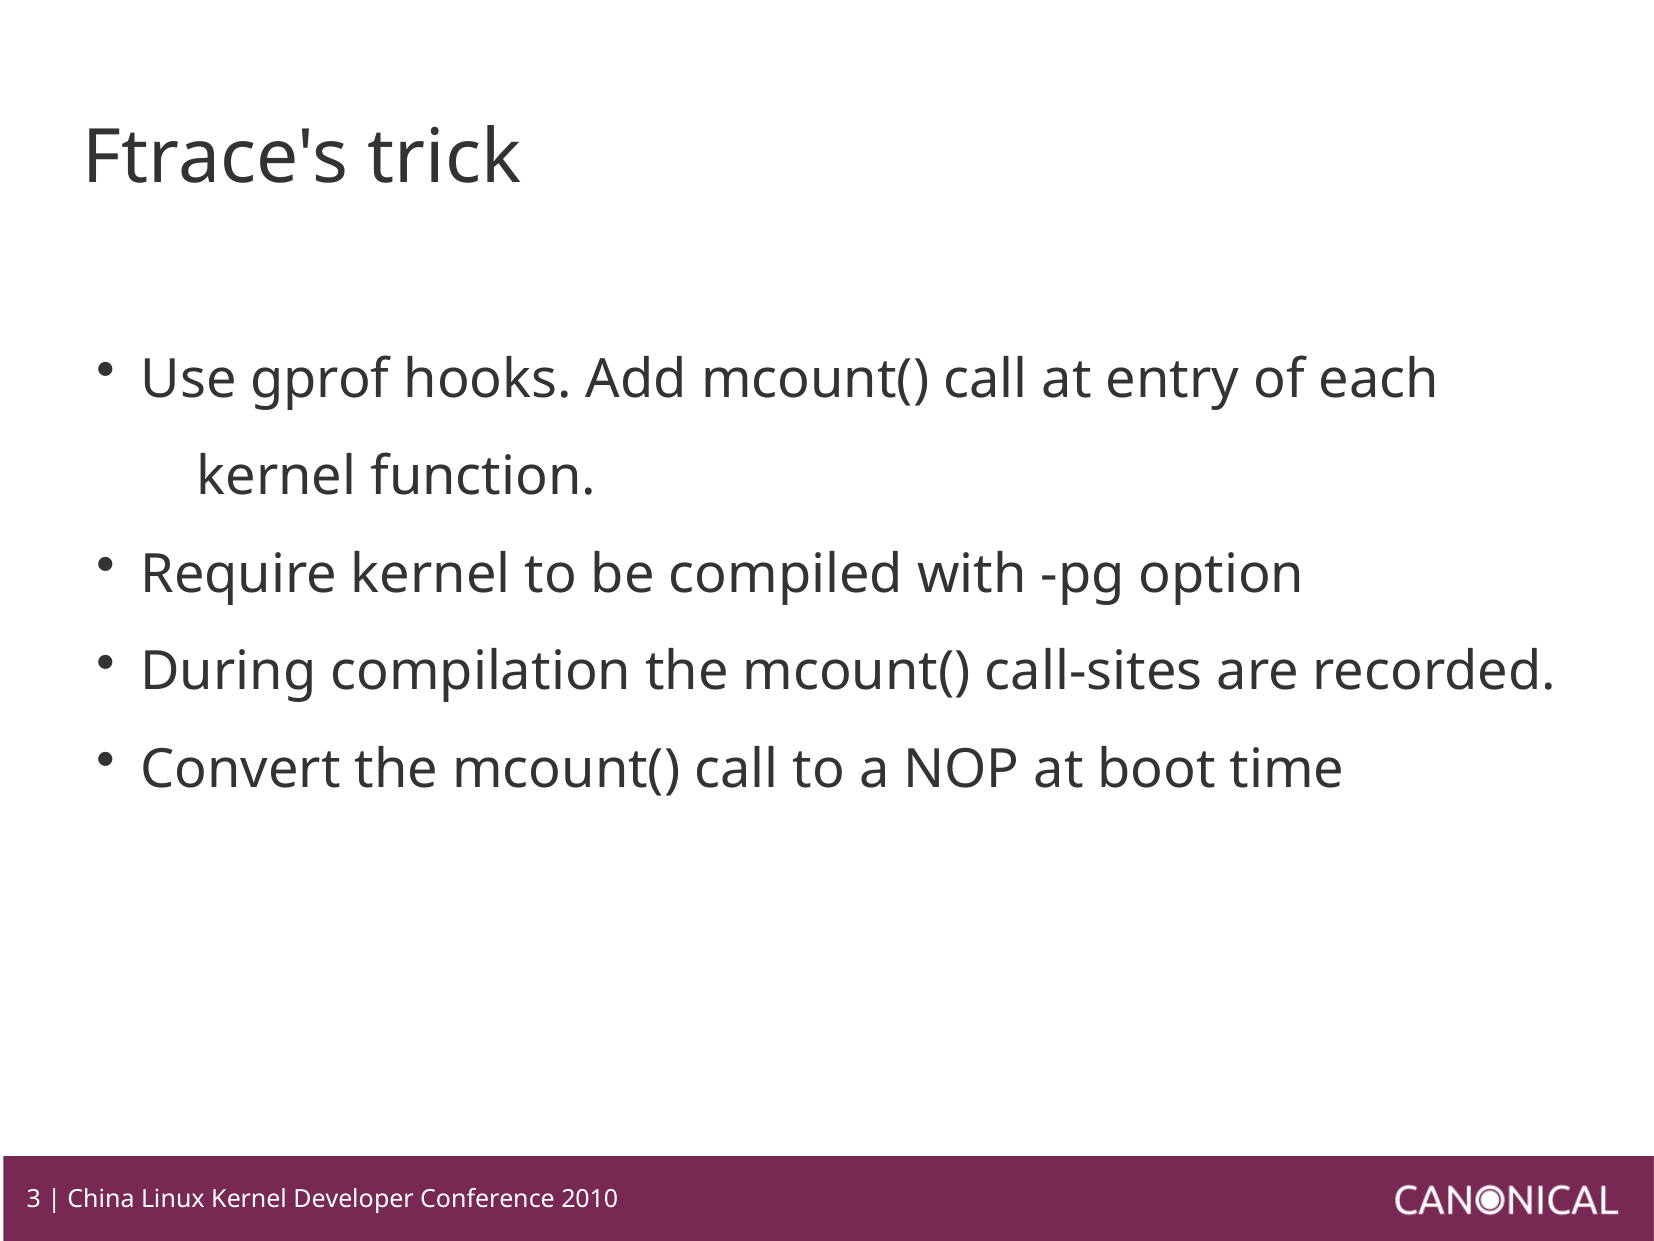

# Ftrace's trick
Use gprof hooks. Add mcount() call at entry of each kernel function.
Require kernel to be compiled with -pg option
During compilation the mcount() call-sites are recorded.
Convert the mcount() call to a NOP at boot time